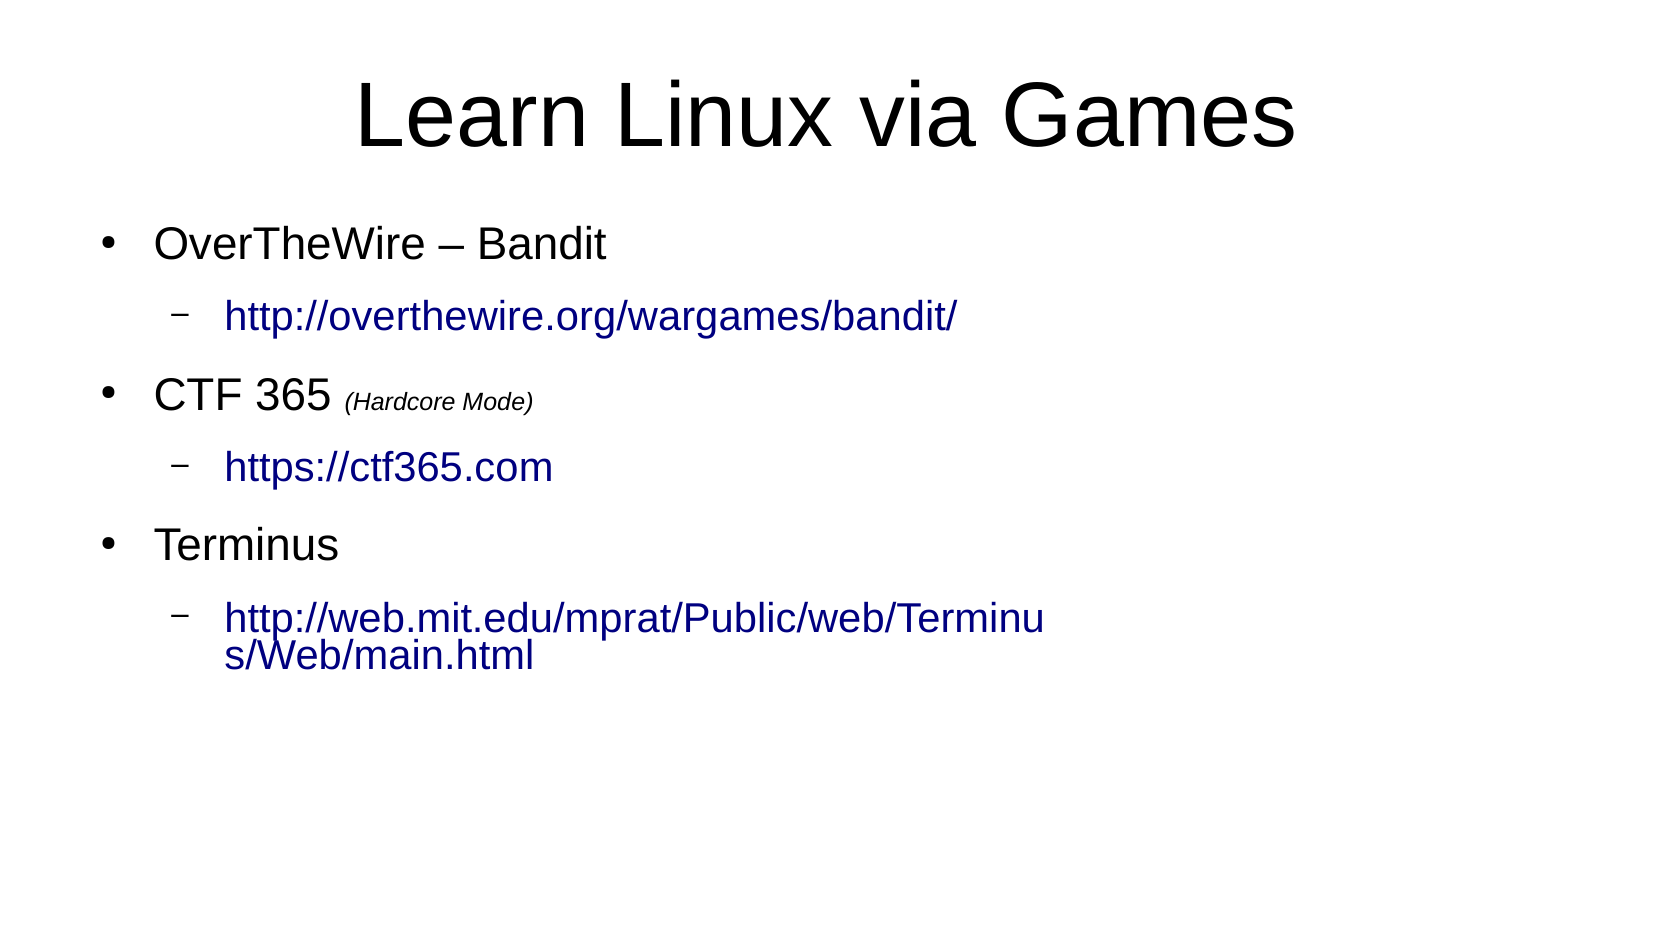

# Learn Linux via Games
OverTheWire – Bandit
http://overthewire.org/wargames/bandit/
CTF 365 (Hardcore Mode)
https://ctf365.com
Terminus
http://web.mit.edu/mprat/Public/web/Terminus/Web/main.html